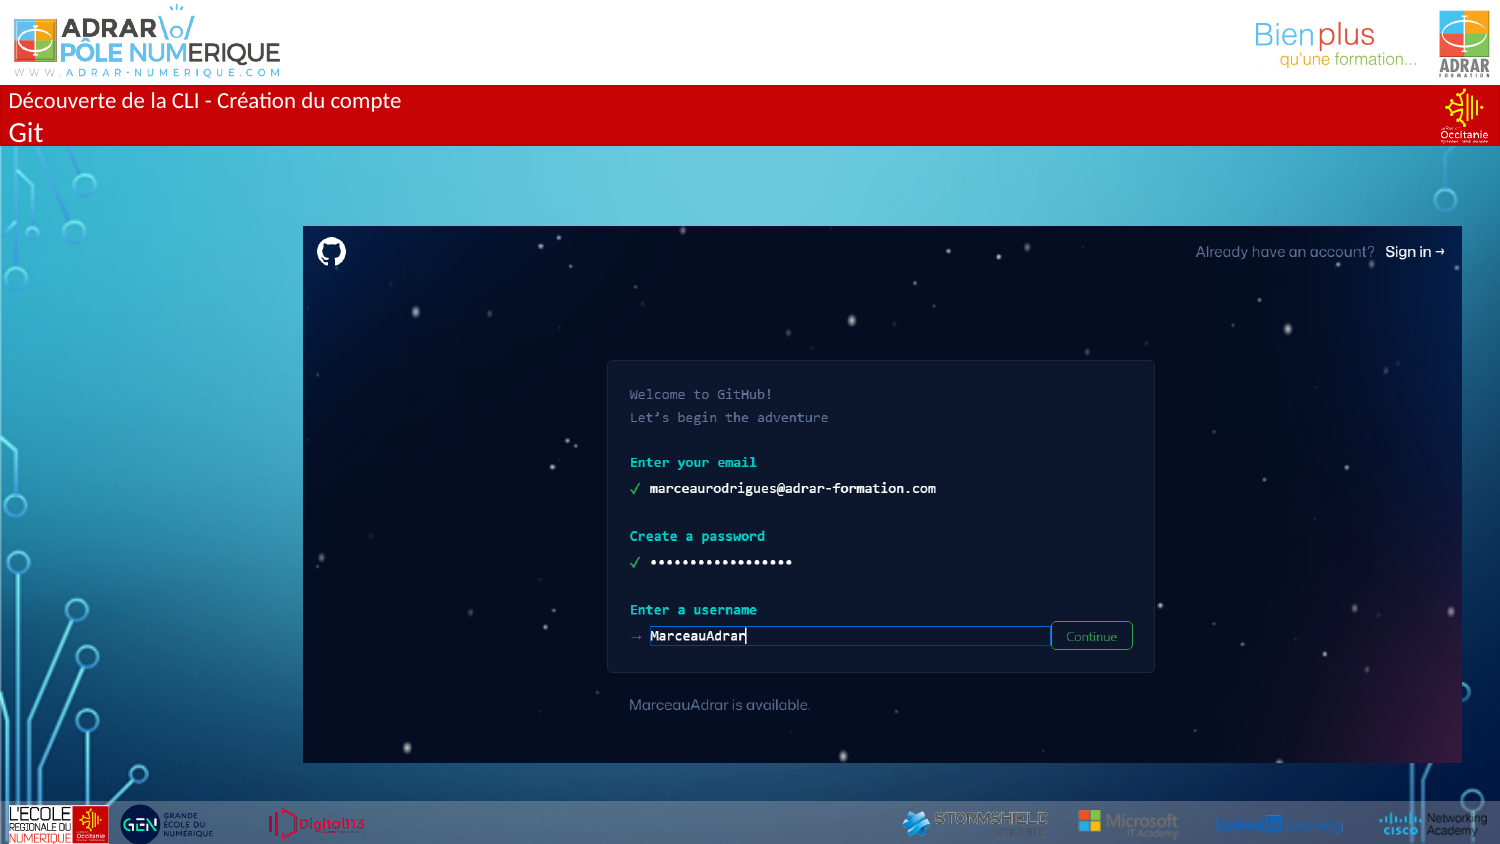

Découverte de la CLI - Création du compte
Git